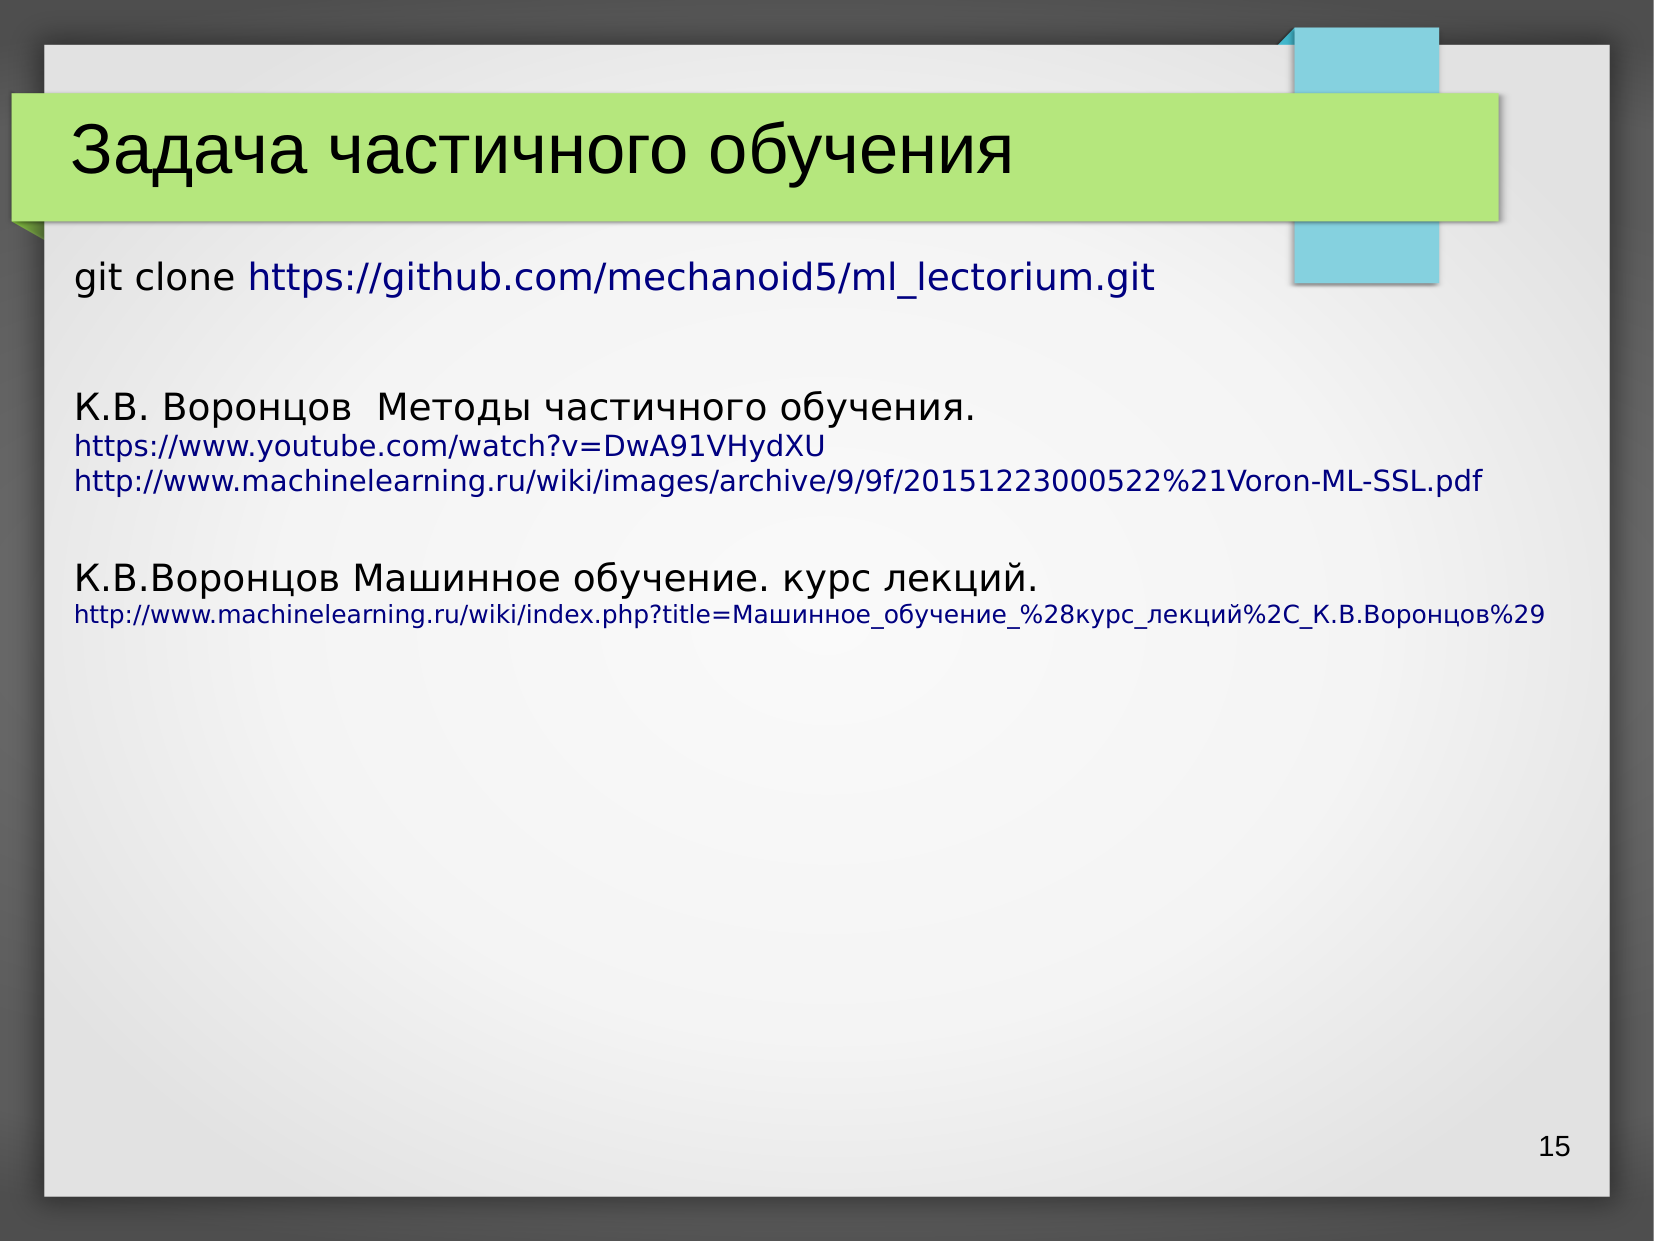

# Задача частичного обучения
git clone https://github.com/mechanoid5/ml_lectorium.git
К.В. Воронцов Методы частичного обучения.
https://www.youtube.com/watch?v=DwA91VHydXU
http://www.machinelearning.ru/wiki/images/archive/9/9f/20151223000522%21Voron-ML-SSL.pdf
К.В.Воронцов Машинное обучение. курс лекций.
http://www.machinelearning.ru/wiki/index.php?title=Машинное_обучение_%28курс_лекций%2C_К.В.Воронцов%29
15